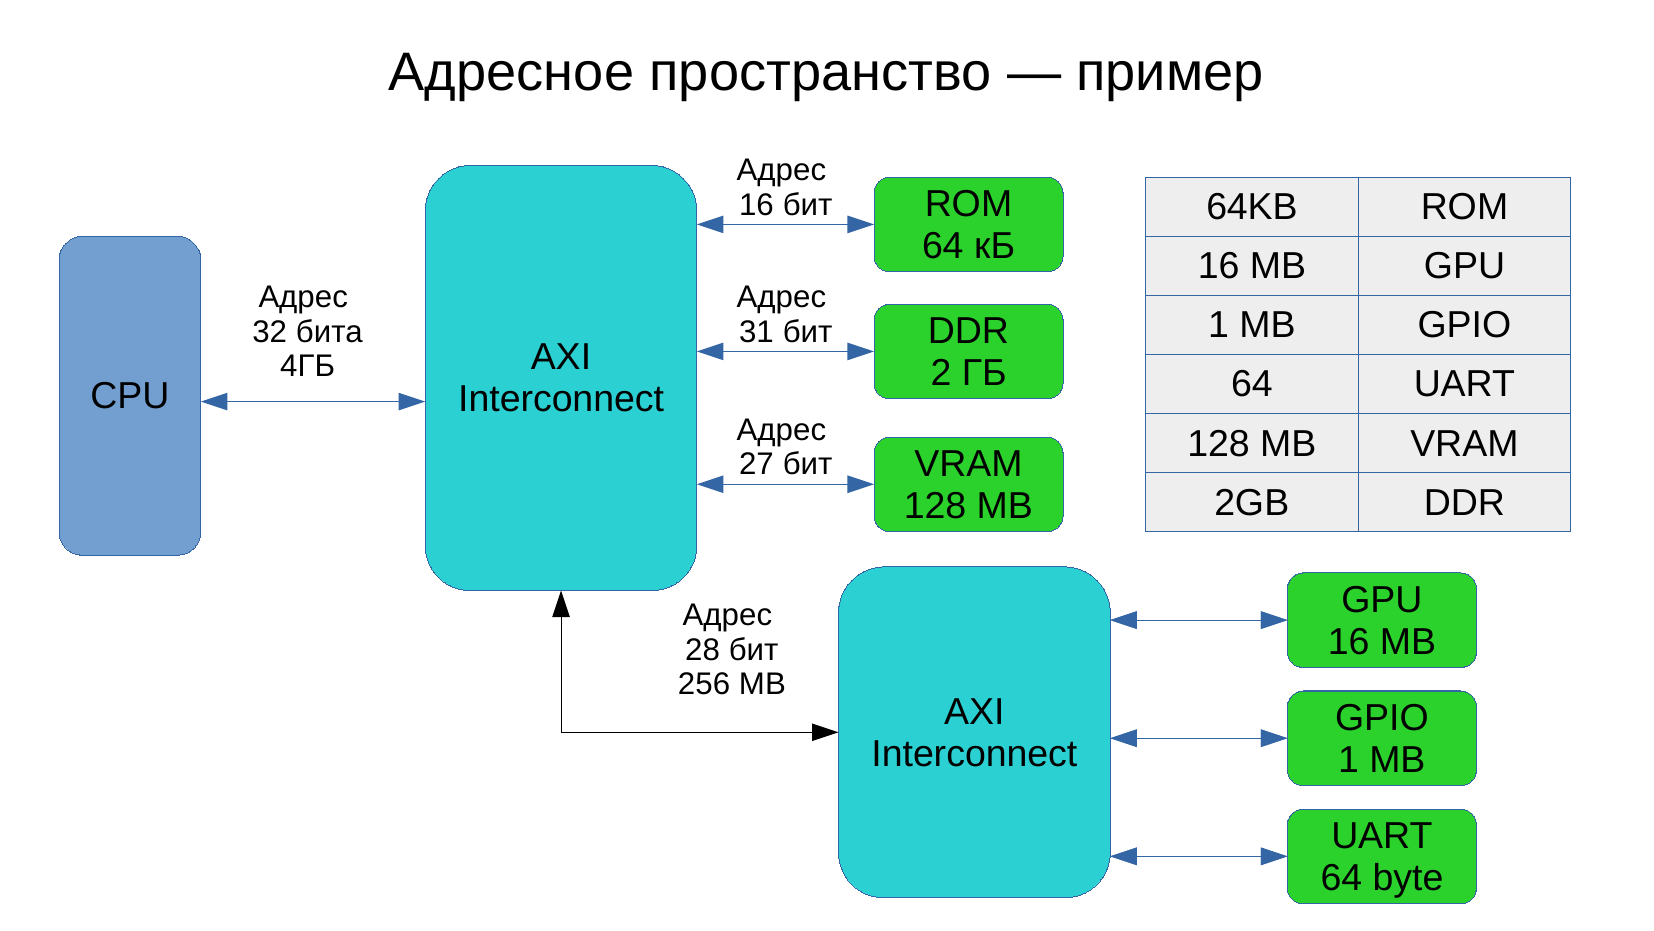

# Адресное пространство — пример
Адрес
16 бит
AXI
Interconnect
ROM
64 кБ
64KB
ROM
CPU
16 MB
GPU
Адрес
32 бита
4ГБ
Адрес
31 бит
1 MB
GPIO
DDR
2 ГБ
64
UART
Адрес
27 бит
128 MB
VRAM
VRAM
128 MB
2GB
DDR
AXI
Interconnect
GPU
1 MB
GPU
16 MB
Адрес
28 бит
256 MB
GPIO
1 MB
GPIO
1 MB
GPIO
1 MB
UART
64 byte